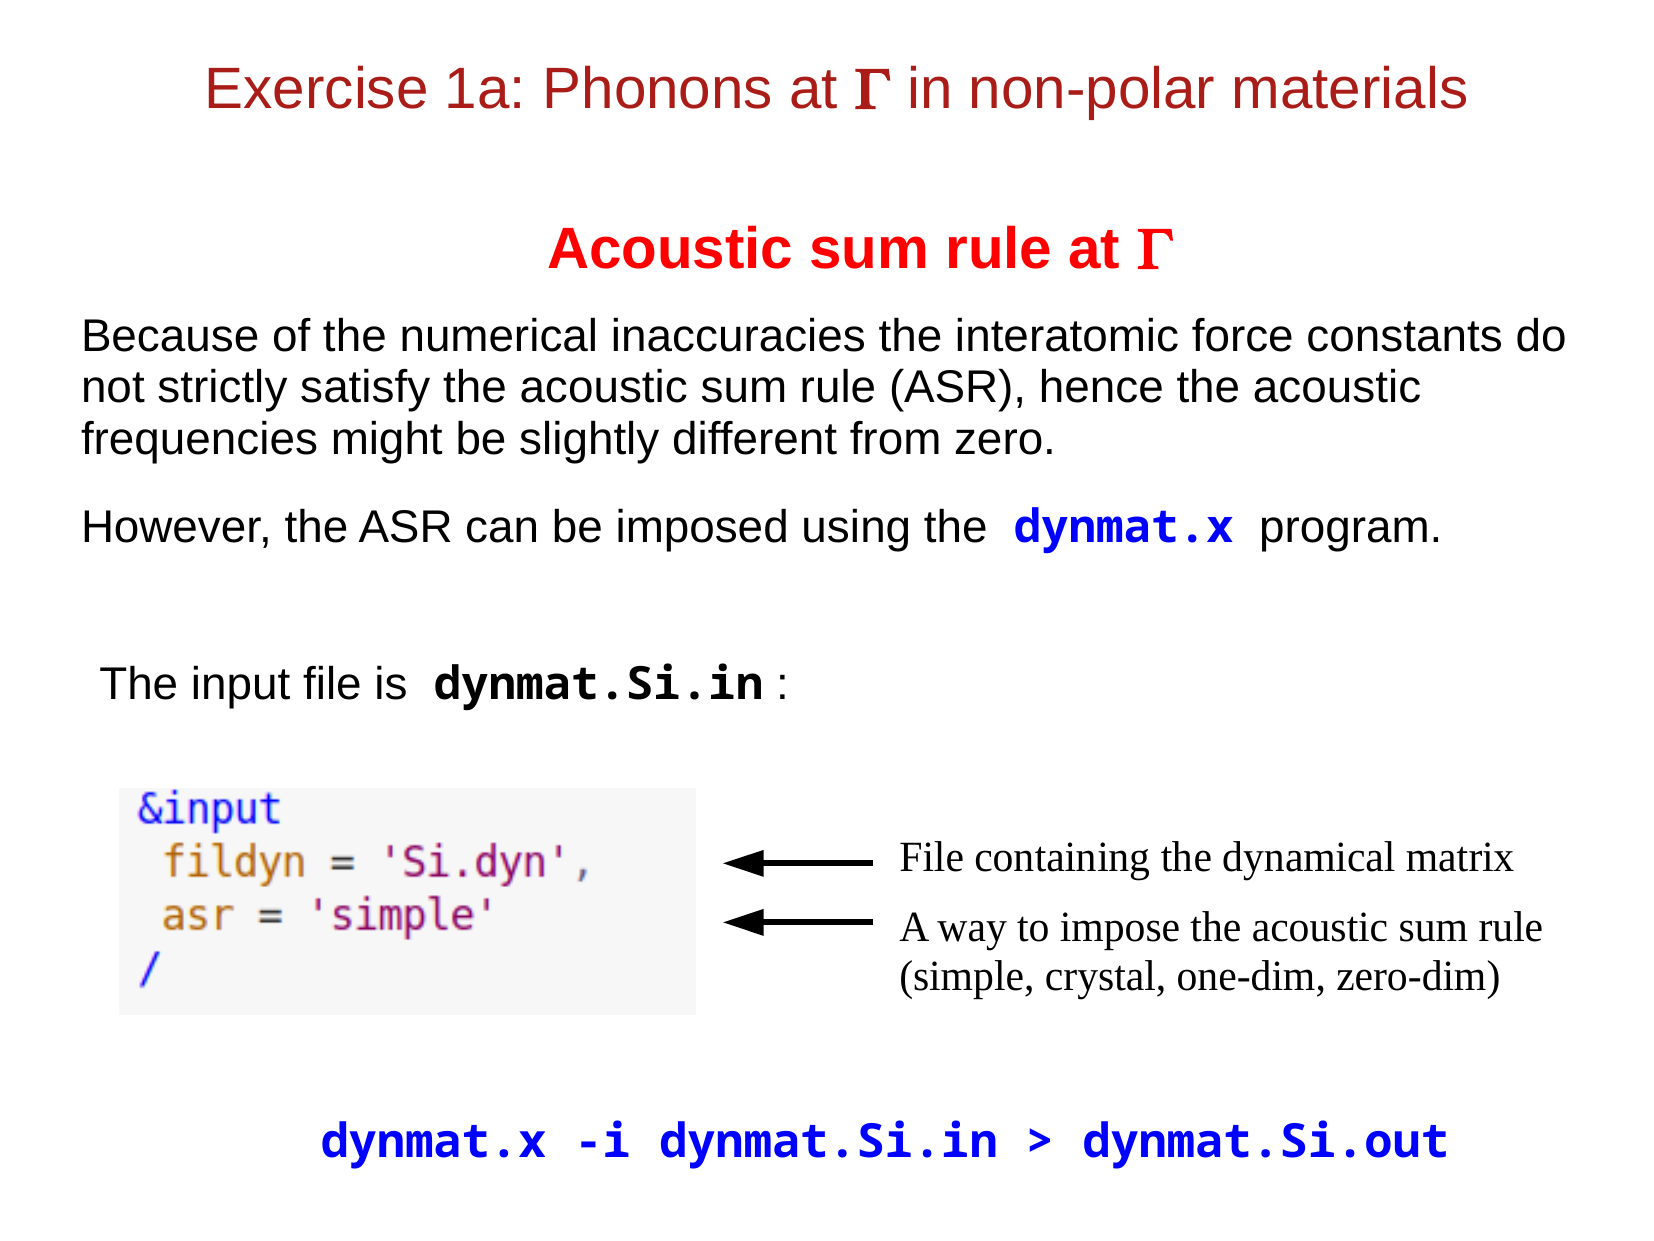

Exercise 1a: Phonons at Γ in non-polar materials
# Acoustic sum rule at Γ
Because of the numerical inaccuracies the interatomic force constants do not strictly satisfy the acoustic sum rule (ASR), hence the acoustic frequencies might be slightly different from zero.
However, the ASR can be imposed using the dynmat.x program.
The input file is dynmat.Si.in :
dynmat.x -i dynmat.Si.in > dynmat.Si.out